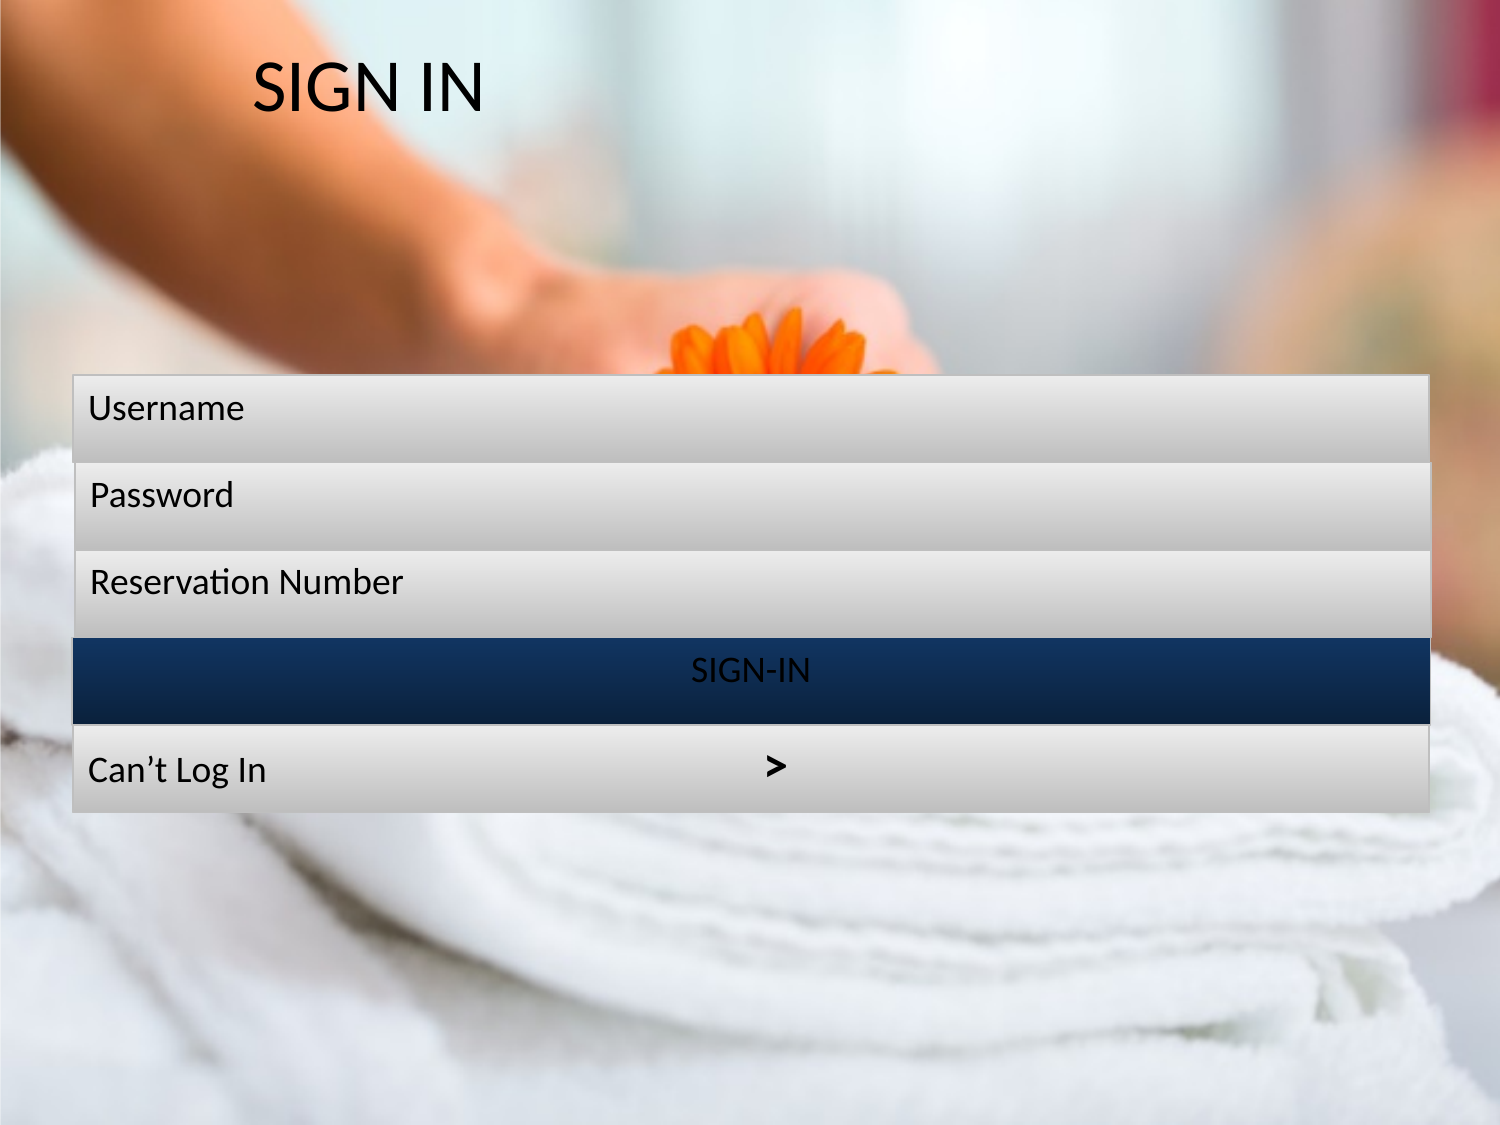

SIGN IN
Username
Password
Reservation Number
SIGN-IN
Can’t Log In							˃